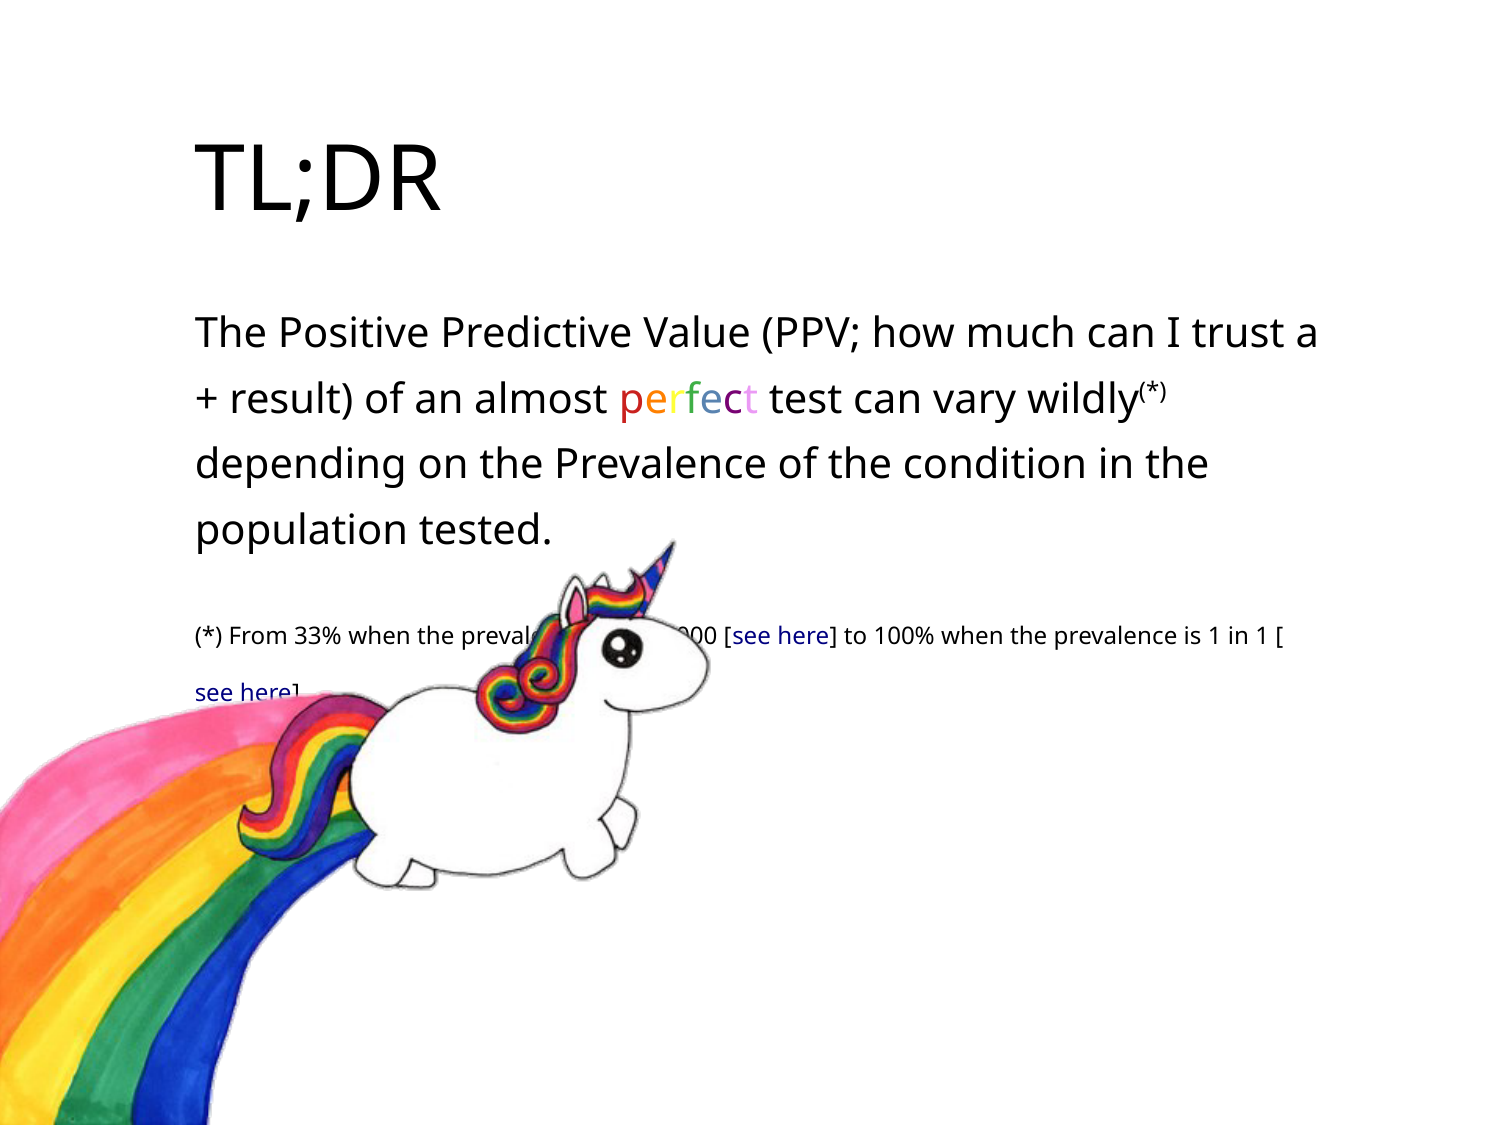

TL;DR
The Positive Predictive Value (PPV; how much can I trust a + result) of an almost perfect test can vary wildly(*) depending on the Prevalence of the condition in the population tested.
(*) From 33% when the prevalence is 1 in 2000 [see here] to 100% when the prevalence is 1 in 1 [see here]